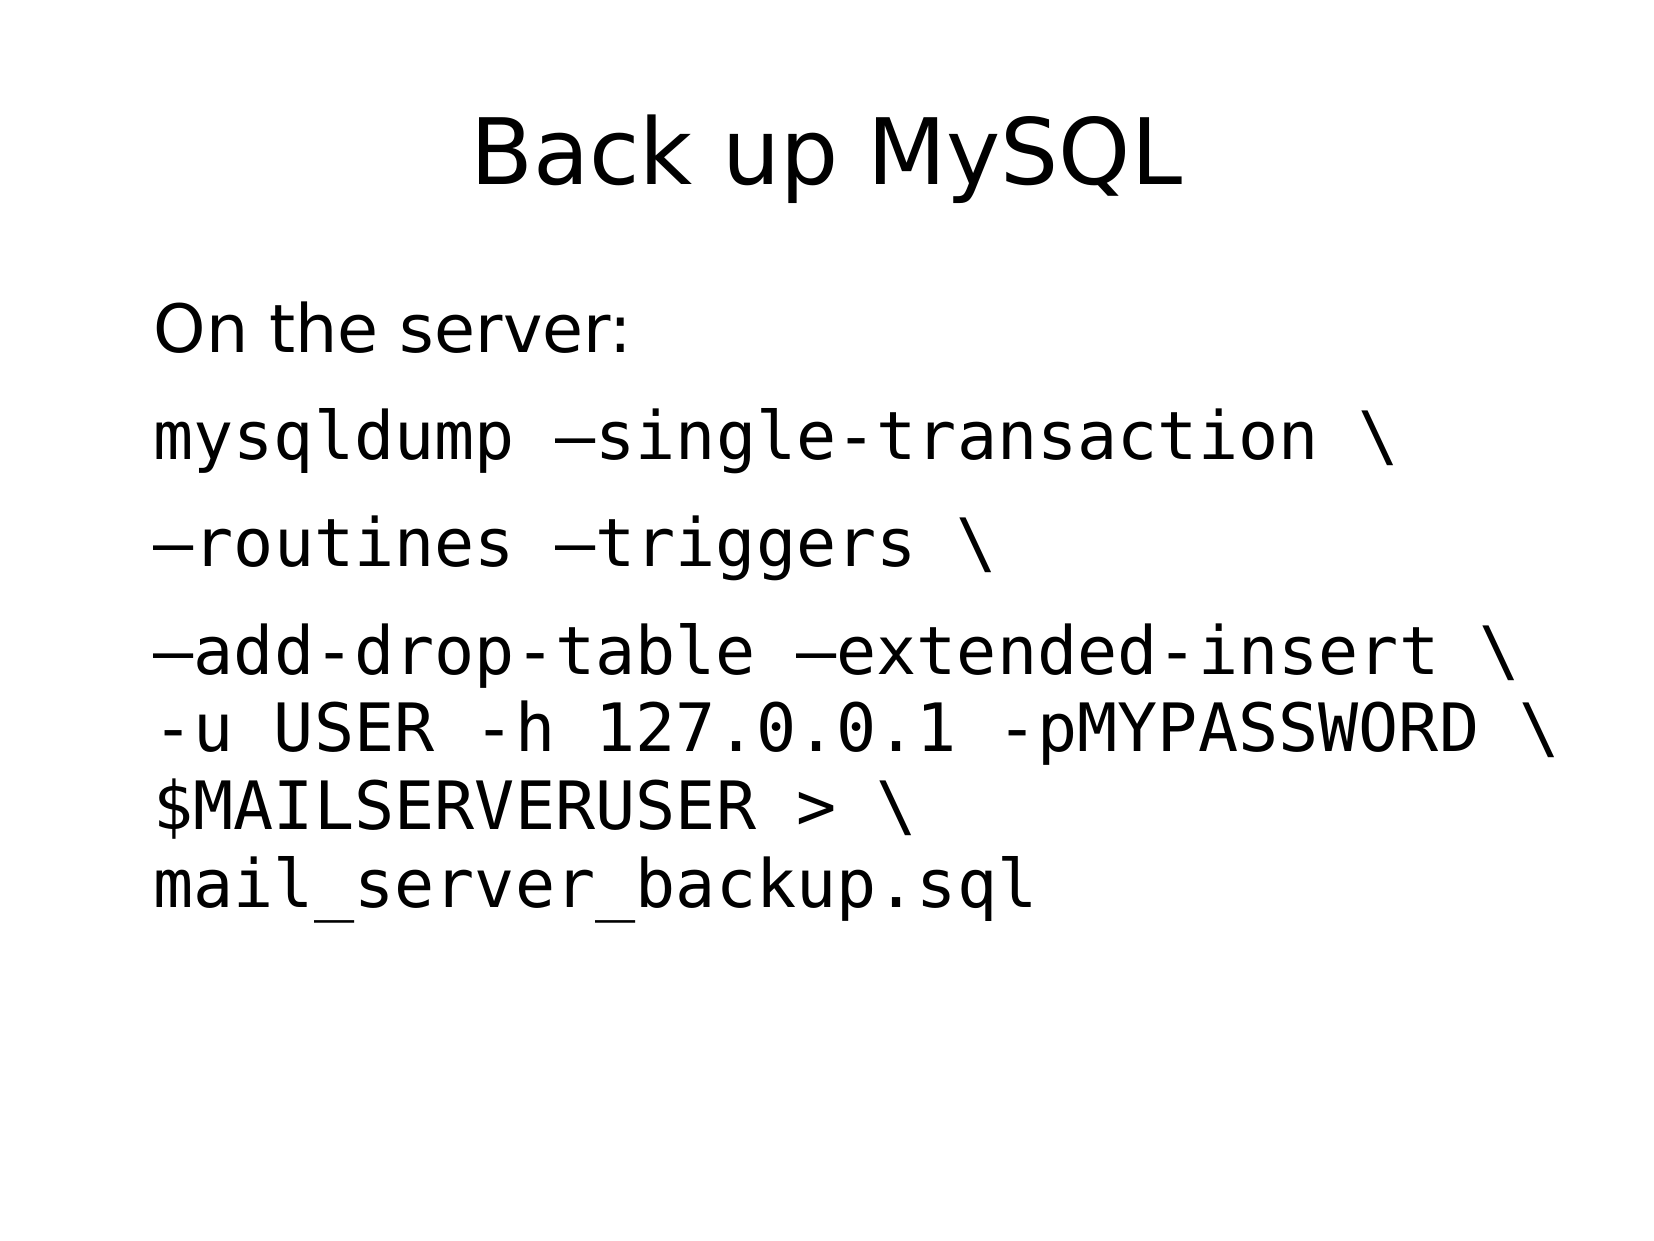

# Back up MySQL
On the server:
mysqldump –single-transaction \
–routines –triggers \
–add-drop-table –extended-insert \ -u USER -h 127.0.0.1 -pMYPASSWORD \ $MAILSERVERUSER > \ mail_server_backup.sql